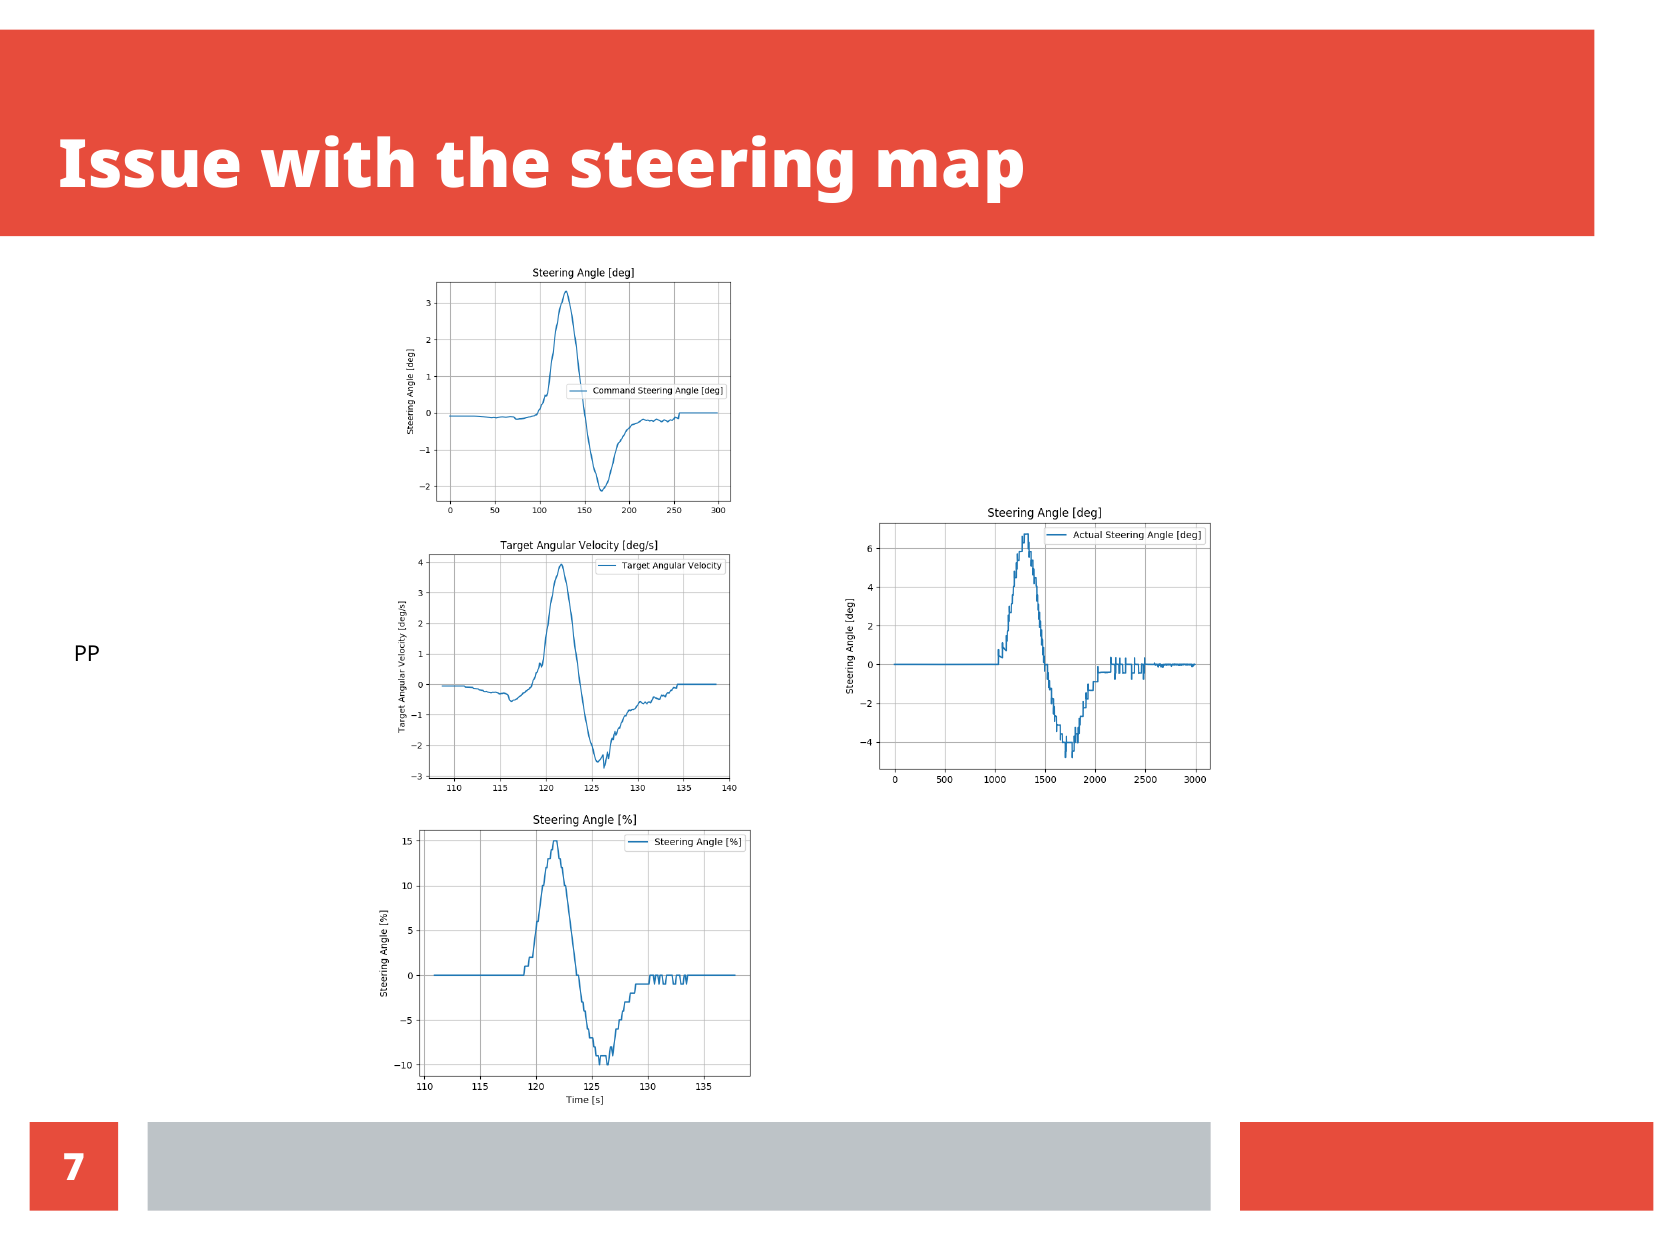

# Issue with the steering map
PP
7